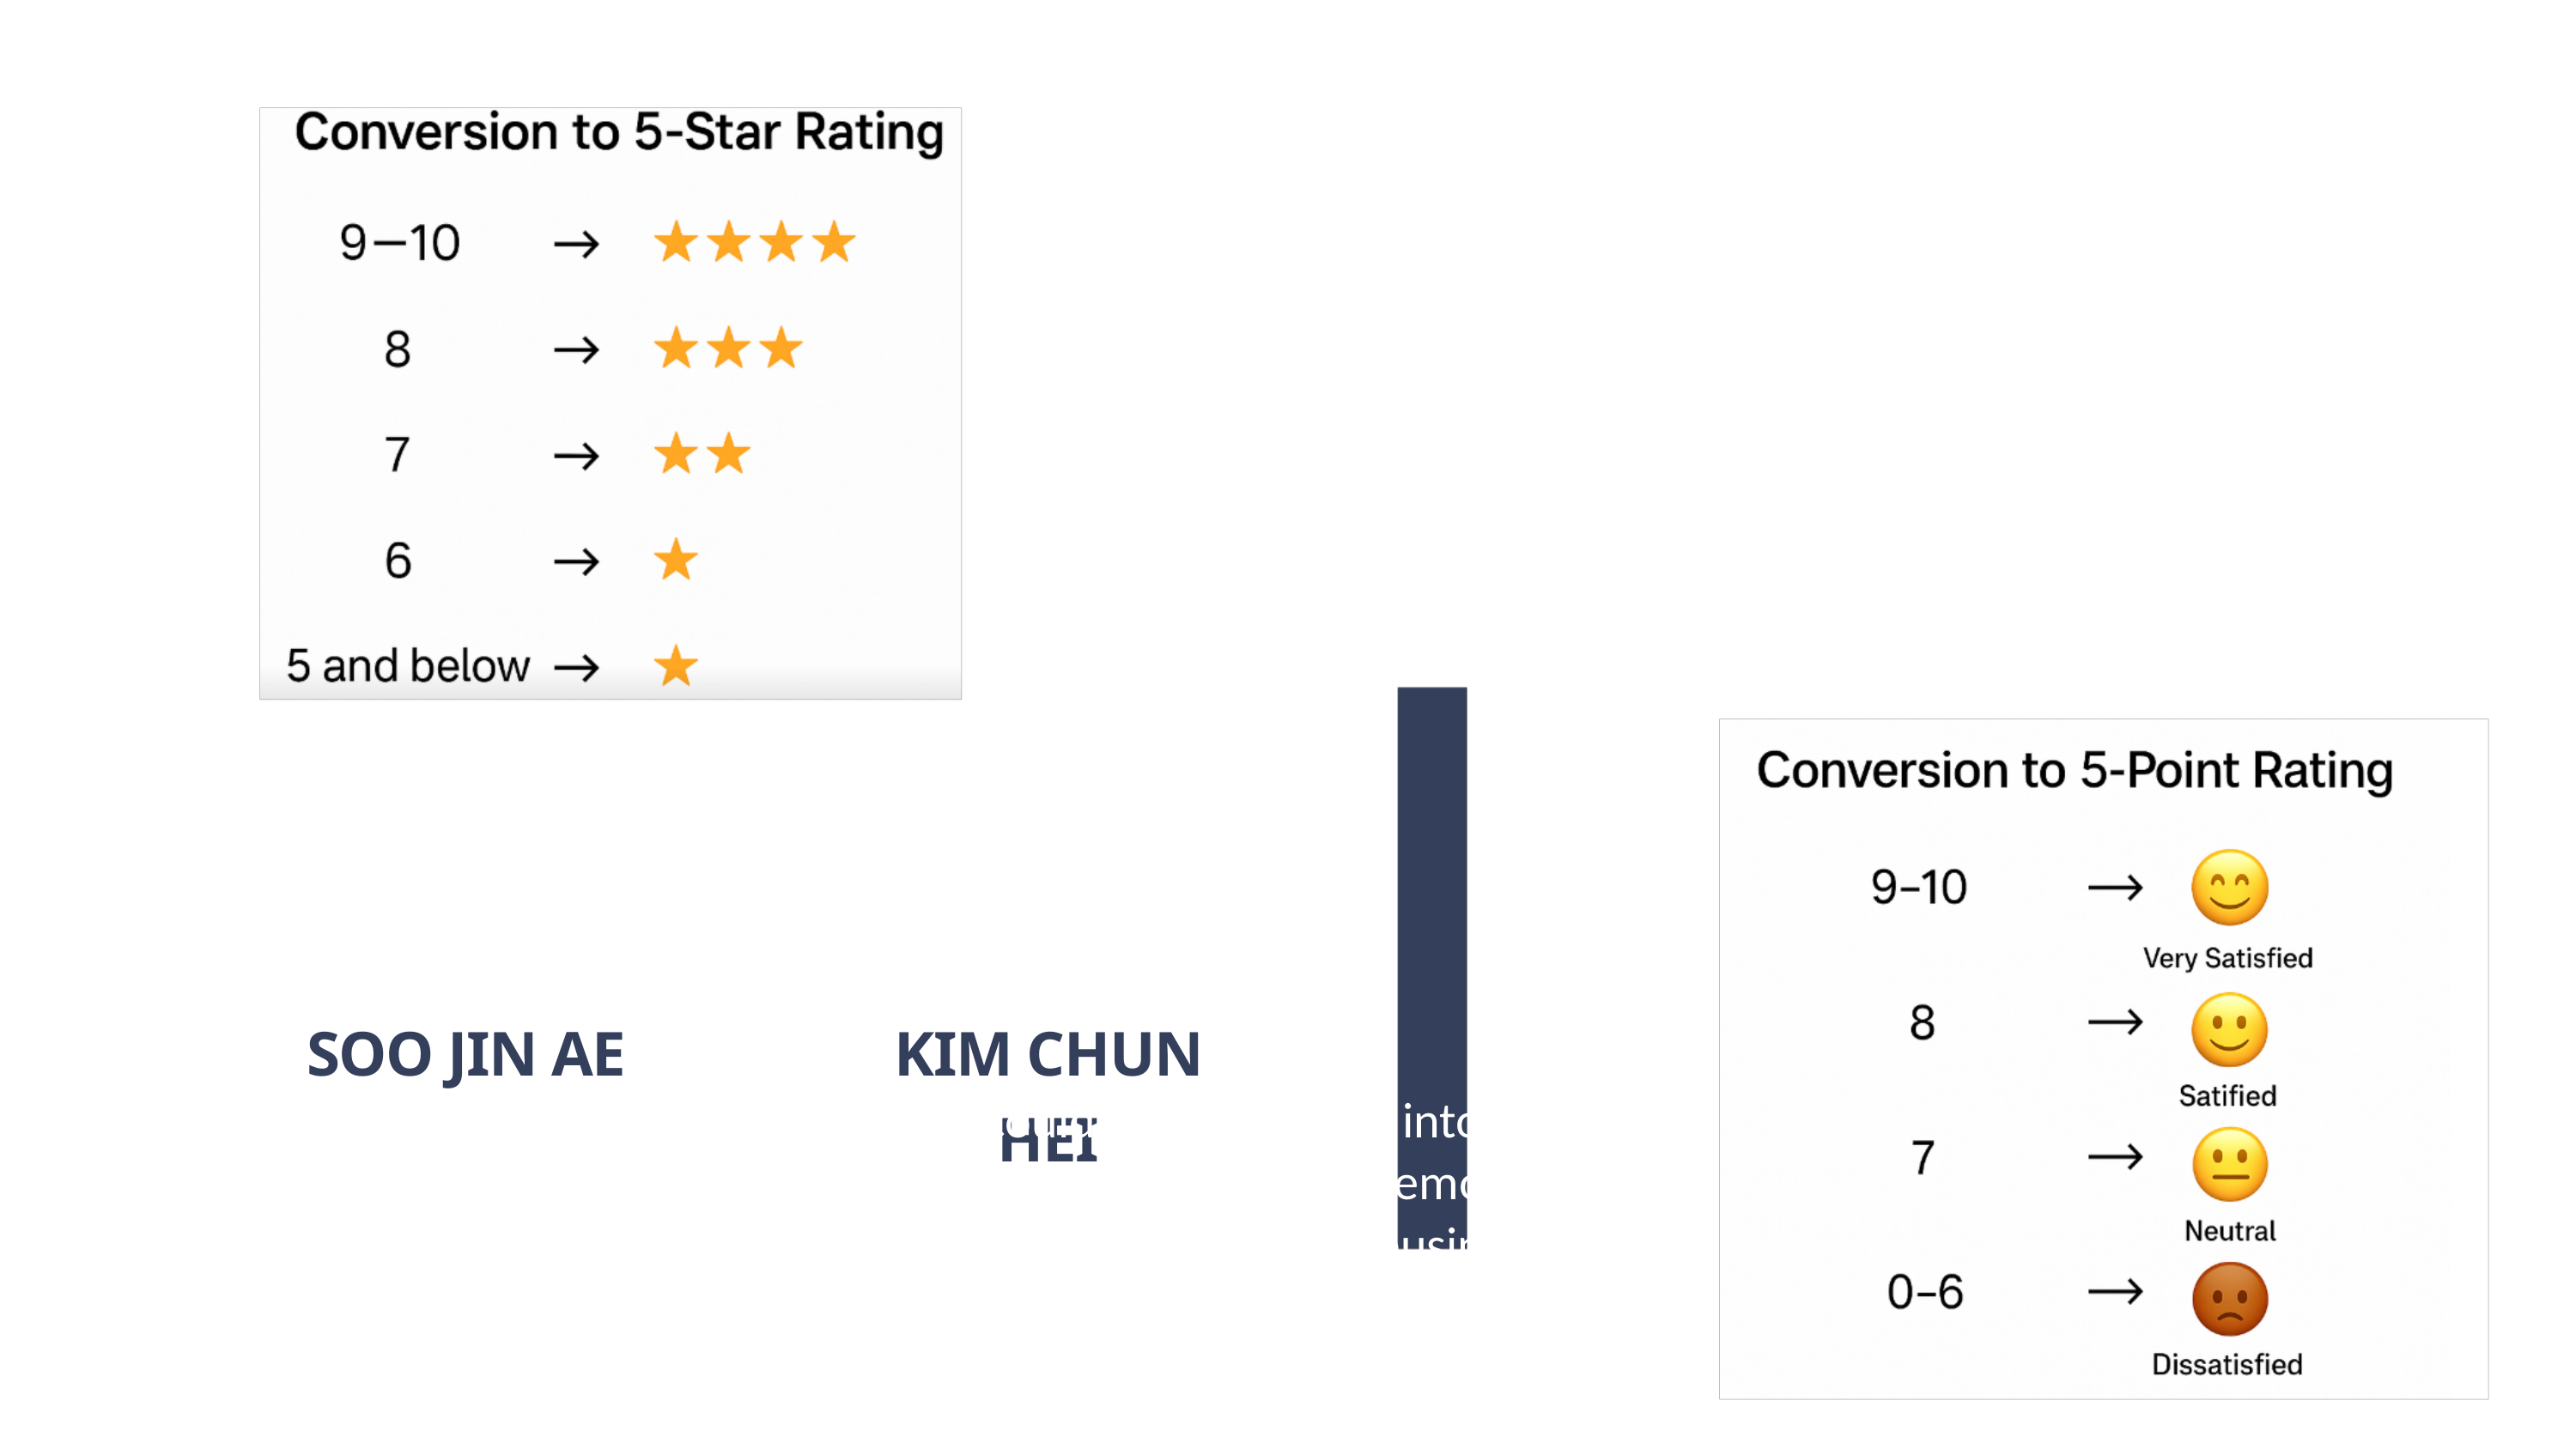

One of the strategies we applied was transforming the original hotel score from a 0–10 scale into a 1–5 star rating.
This allowed us to reframe the problem as a classification task and evaluate how well our model performs in predicting the perceived star quality of hotels based on their average customer review scores.
We could have changed the 0–10 scores into satisfaction levels.
For example, instead of using a star rating, we could classify scores into labels
 such as Dissatisfied and Satisfied, which might better capture the emotional
tone behind the reviews and offer more interpretable insights for business decision-making.
SOO JIN AE
KIM CHUN HEI